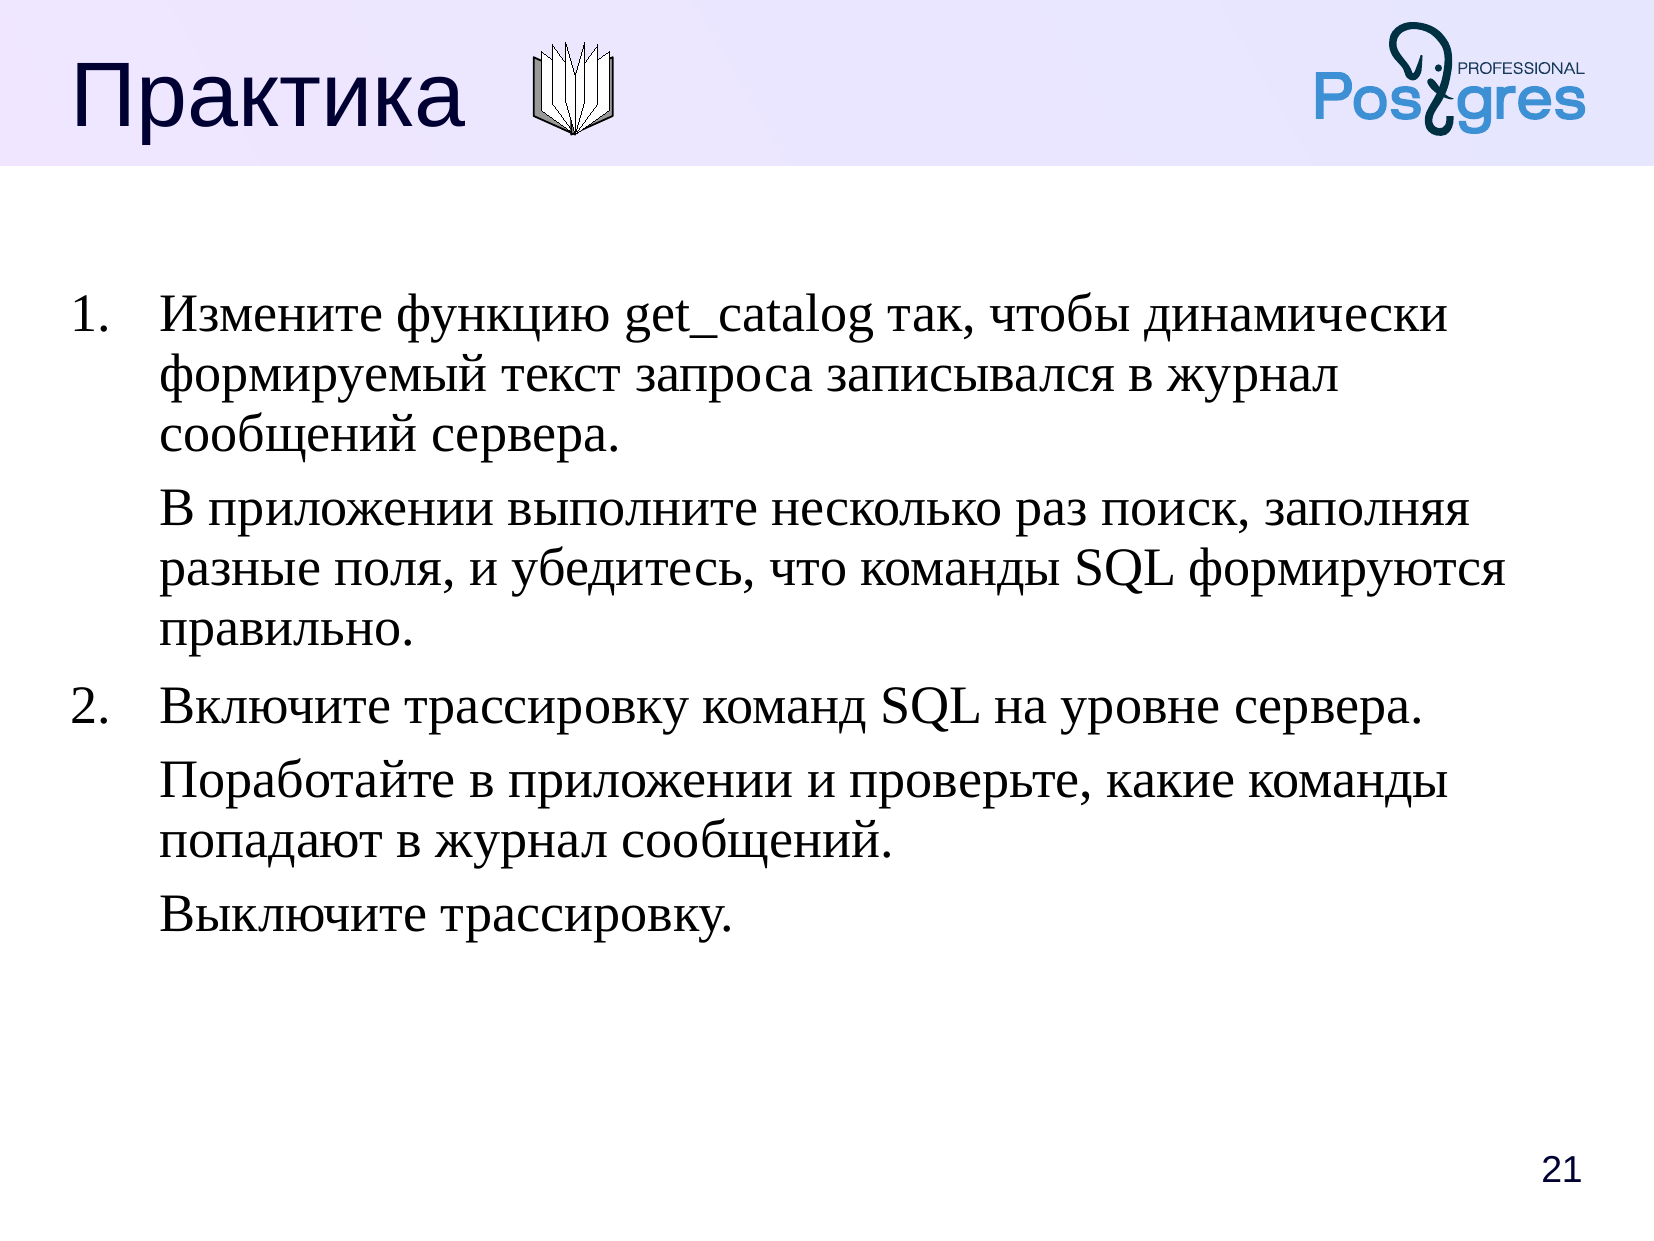

# Практика
Измените функцию get_catalog так, чтобы динамически формируемый текст запроса записывался в журнал сообщений сервера.
В приложении выполните несколько раз поиск, заполняя разные поля, и убедитесь, что команды SQL формируются правильно.
Включите трассировку команд SQL на уровне сервера.
Поработайте в приложении и проверьте, какие команды попадают в журнал сообщений.
Выключите трассировку.